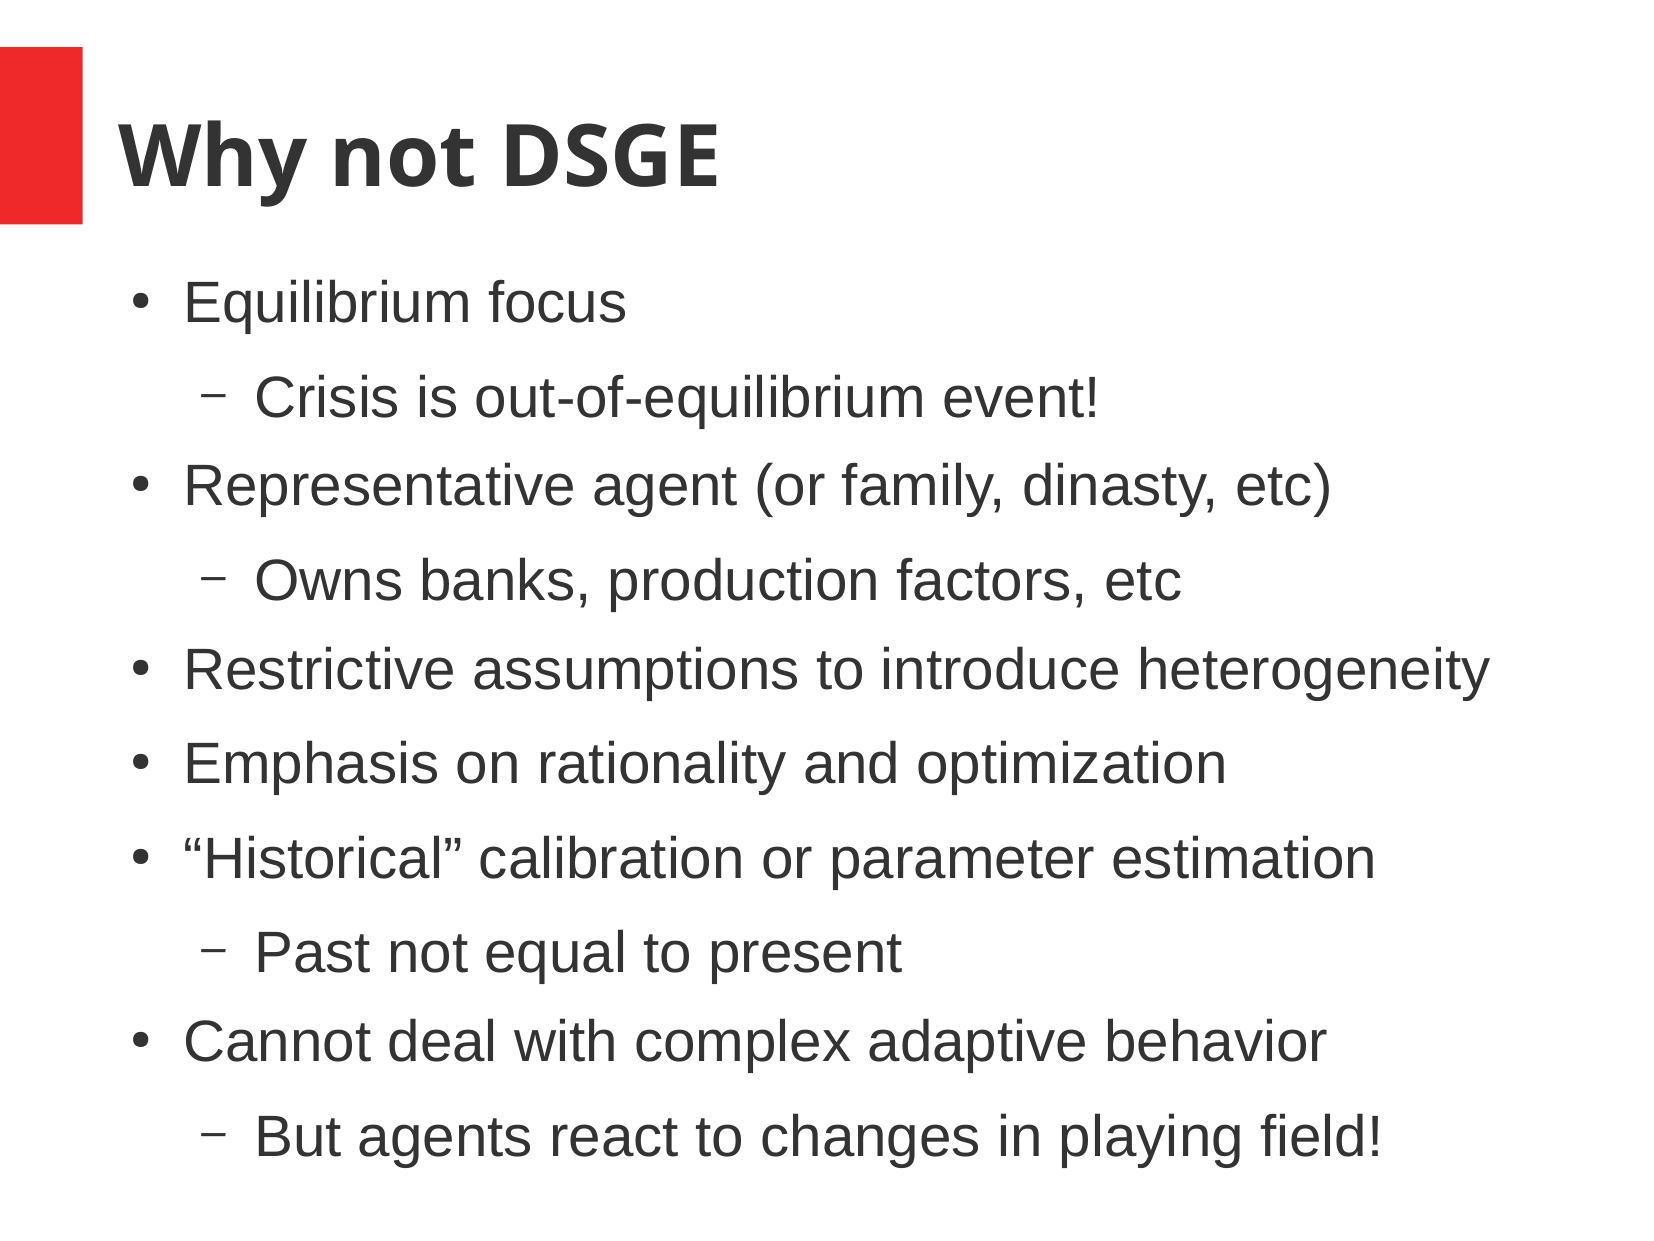

# Why not DSGE
Equilibrium focus
Crisis is out-of-equilibrium event!
Representative agent (or family, dinasty, etc)
Owns banks, production factors, etc
Restrictive assumptions to introduce heterogeneity
Emphasis on rationality and optimization
“Historical” calibration or parameter estimation
Past not equal to present
Cannot deal with complex adaptive behavior
But agents react to changes in playing field!